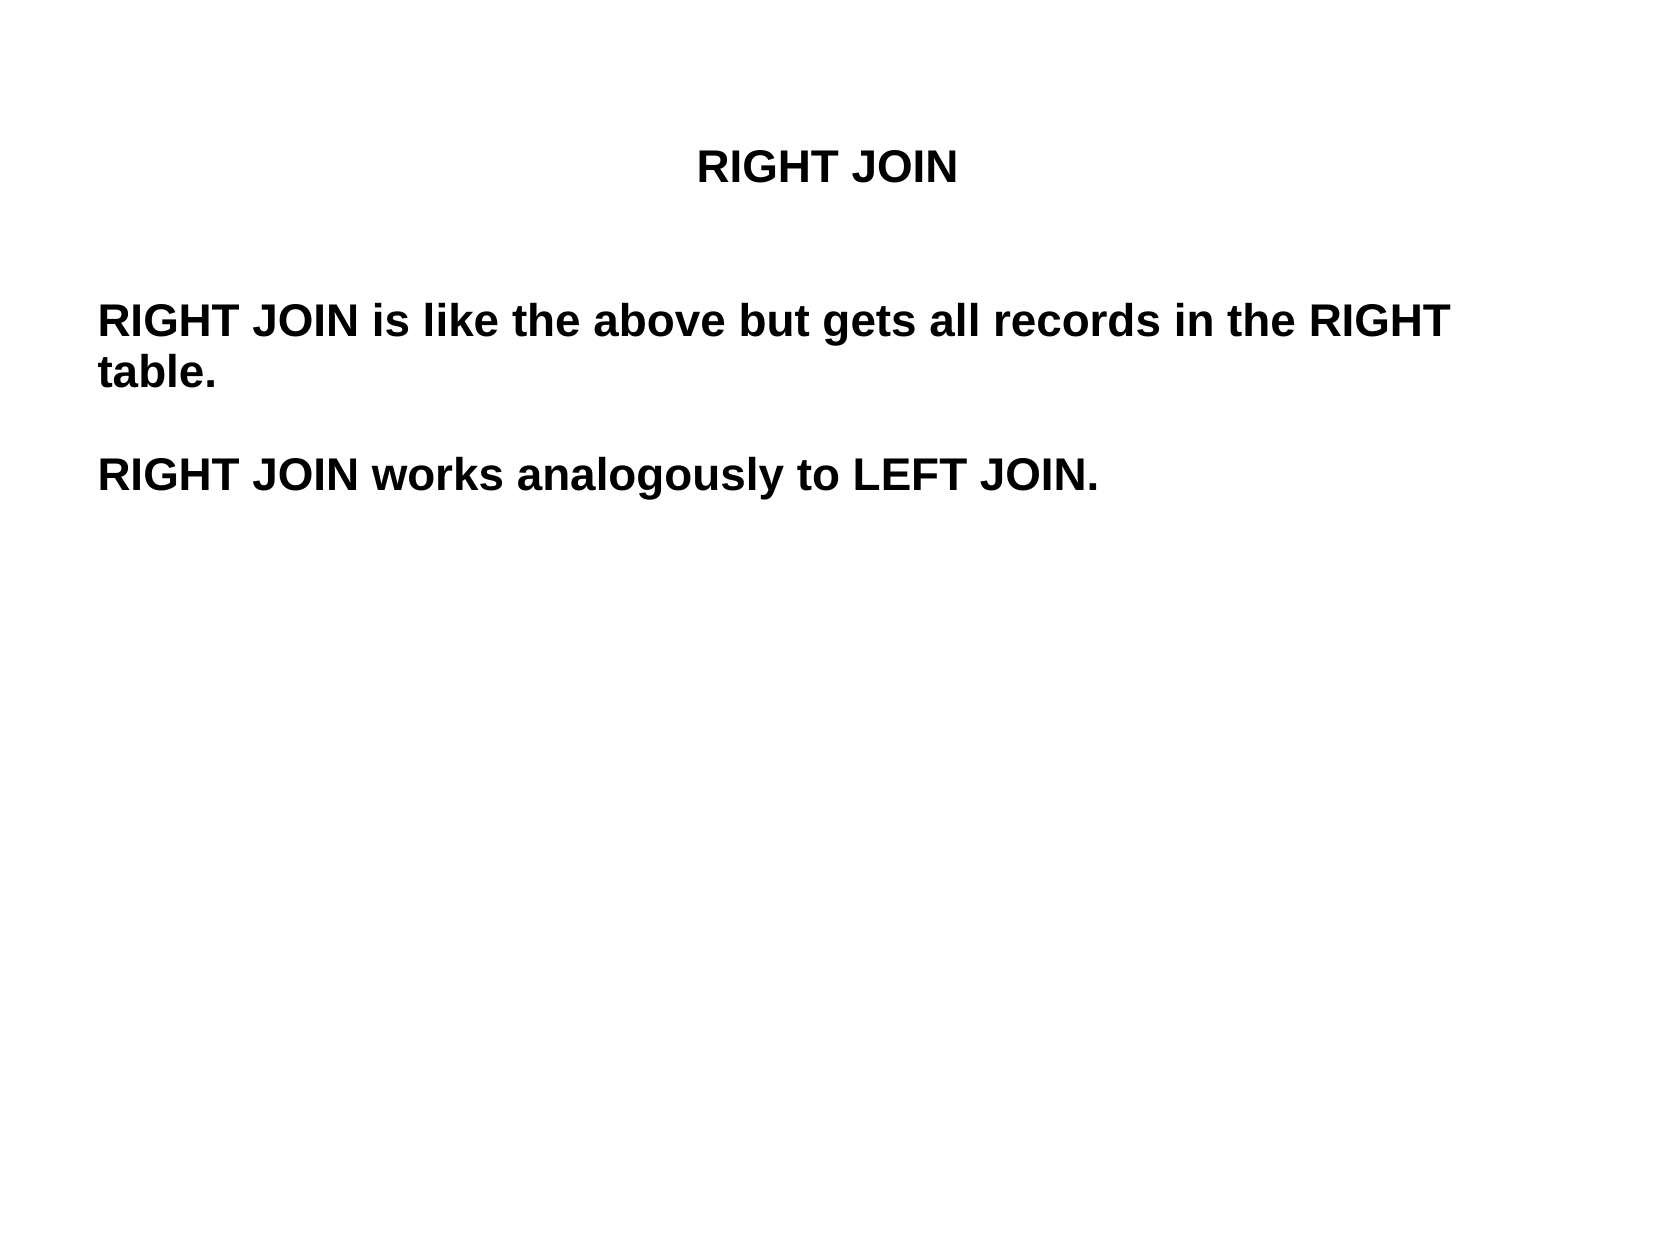

RIGHT JOIN
RIGHT JOIN is like the above but gets all records in the RIGHT table.
RIGHT JOIN works analogously to LEFT JOIN.